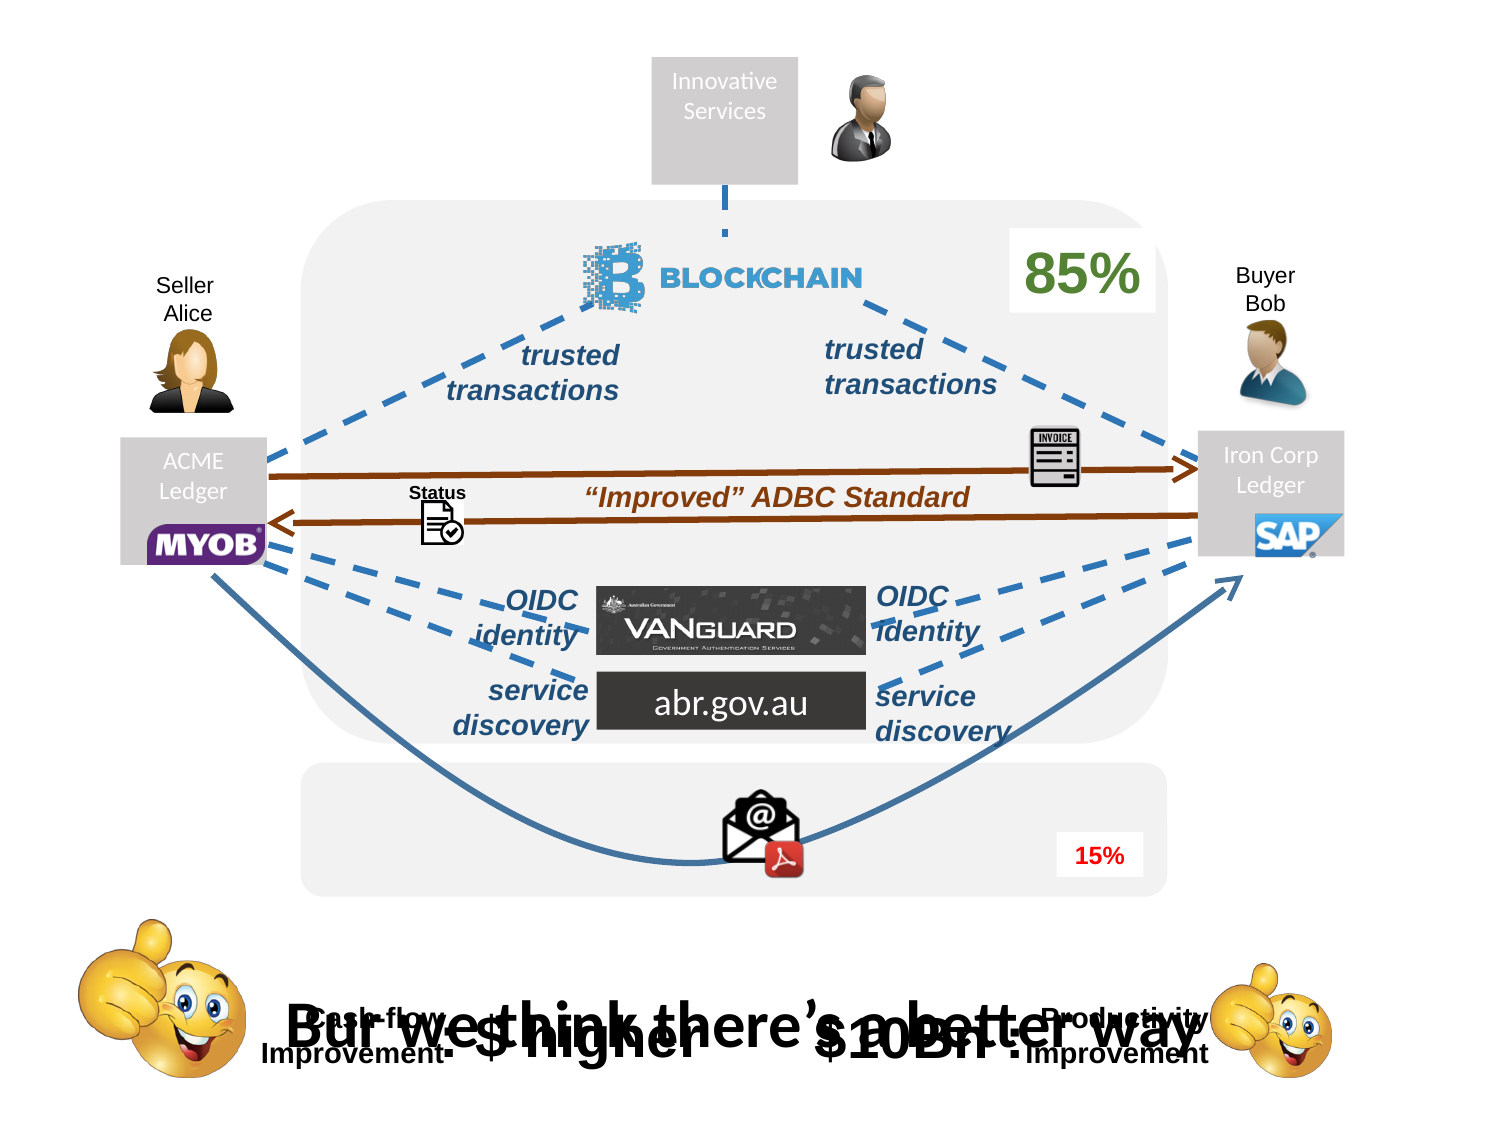

Innovative
Services
85%
15%
Productivity
Improvement
$10Bn :
trusted
transactions
trusted
transactions
Buyer
Bob
Iron Corp
Ledger
Seller
Alice
ACME Ledger
“Improved” ADBC Standard
Status
OIDC
identity
OIDC
identity
service
discovery
service
discovery
abr.gov.au
Cash-flow
Improvement
: $ higher
Bur we think there’s a better way